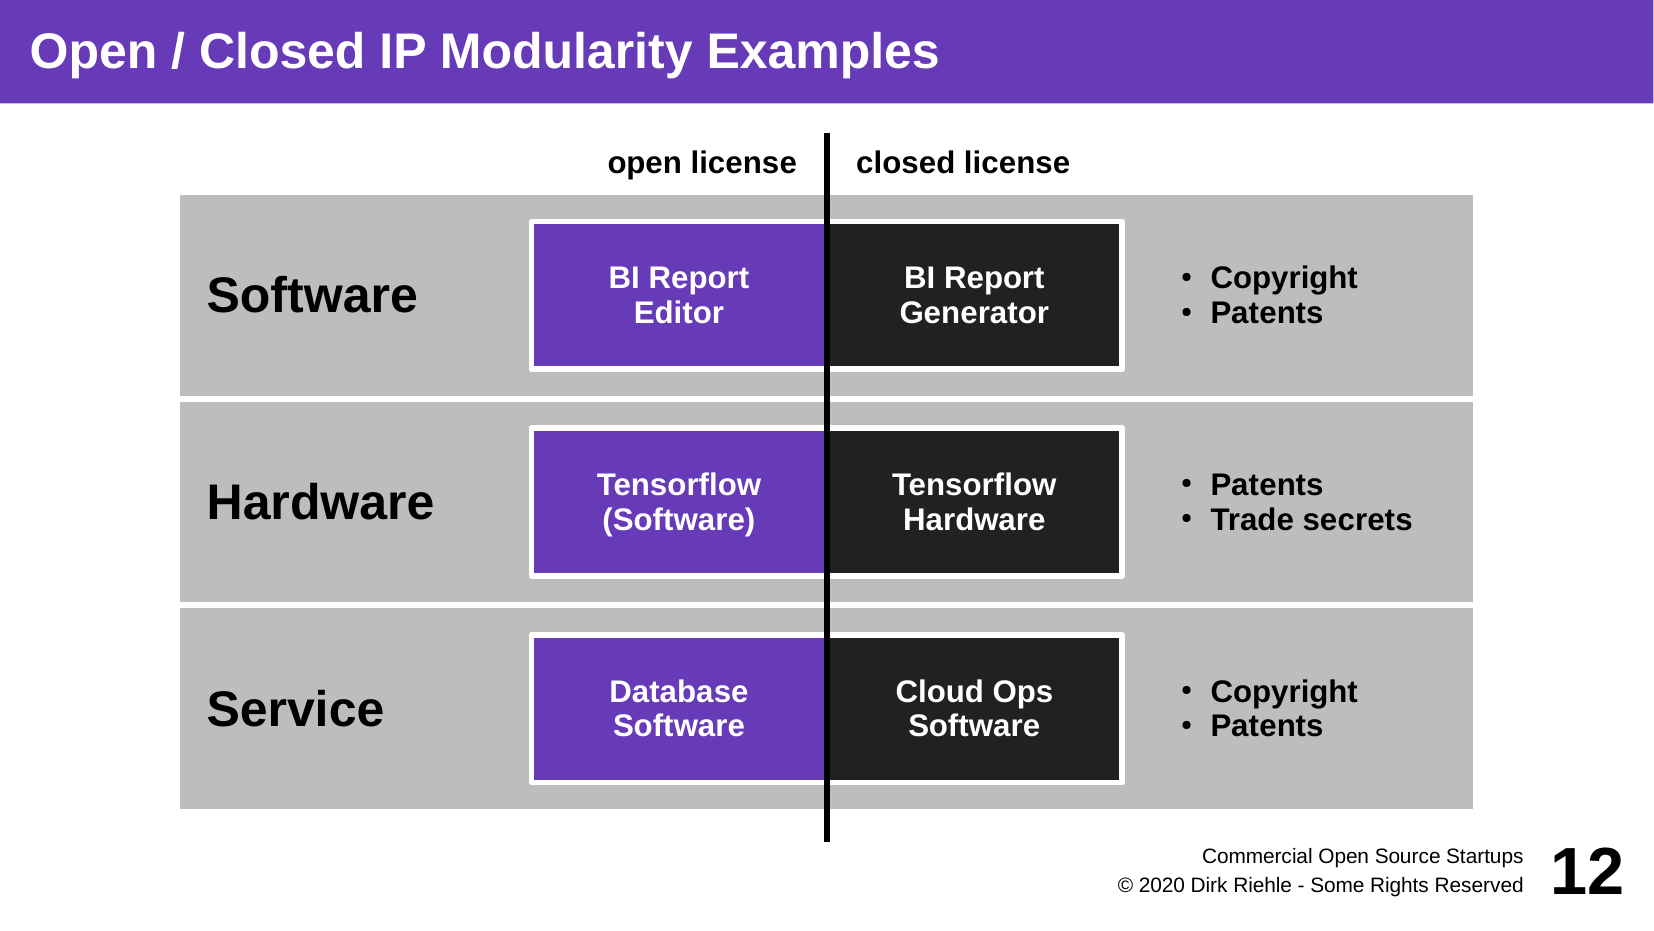

# Open / Closed IP Modularity Examples
open license
closed license
Software
Copyright
Patents
BI Report
Editor
BI Report
Generator
Hardware
Patents
Trade secrets
Tensorflow
(Software)
Tensorflow
Hardware
Service
Copyright
Patents
Database
Software
Cloud Ops
Software
Commercial Open Source Startups
12
© 2020 Dirk Riehle - Some Rights Reserved